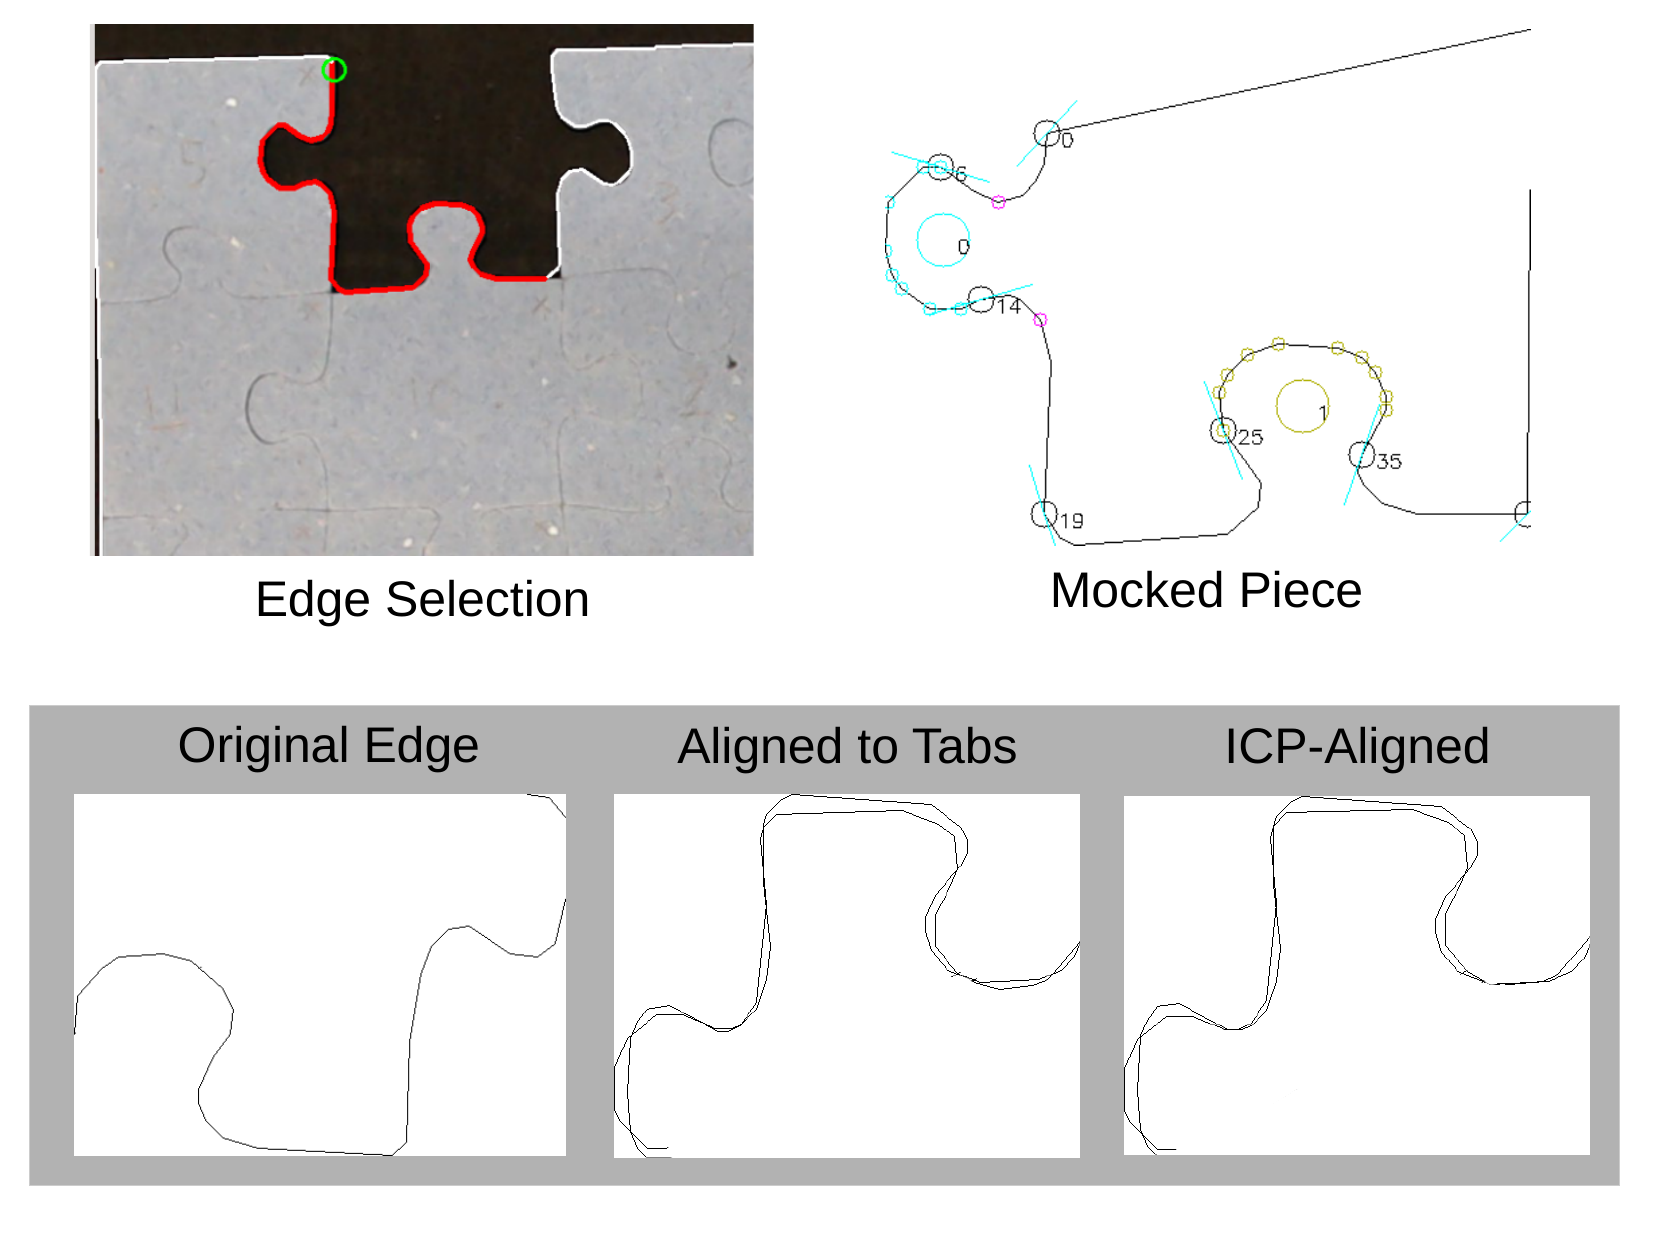

Mocked Piece
Edge Selection
Original Edge
Aligned to Tabs
ICP-Aligned